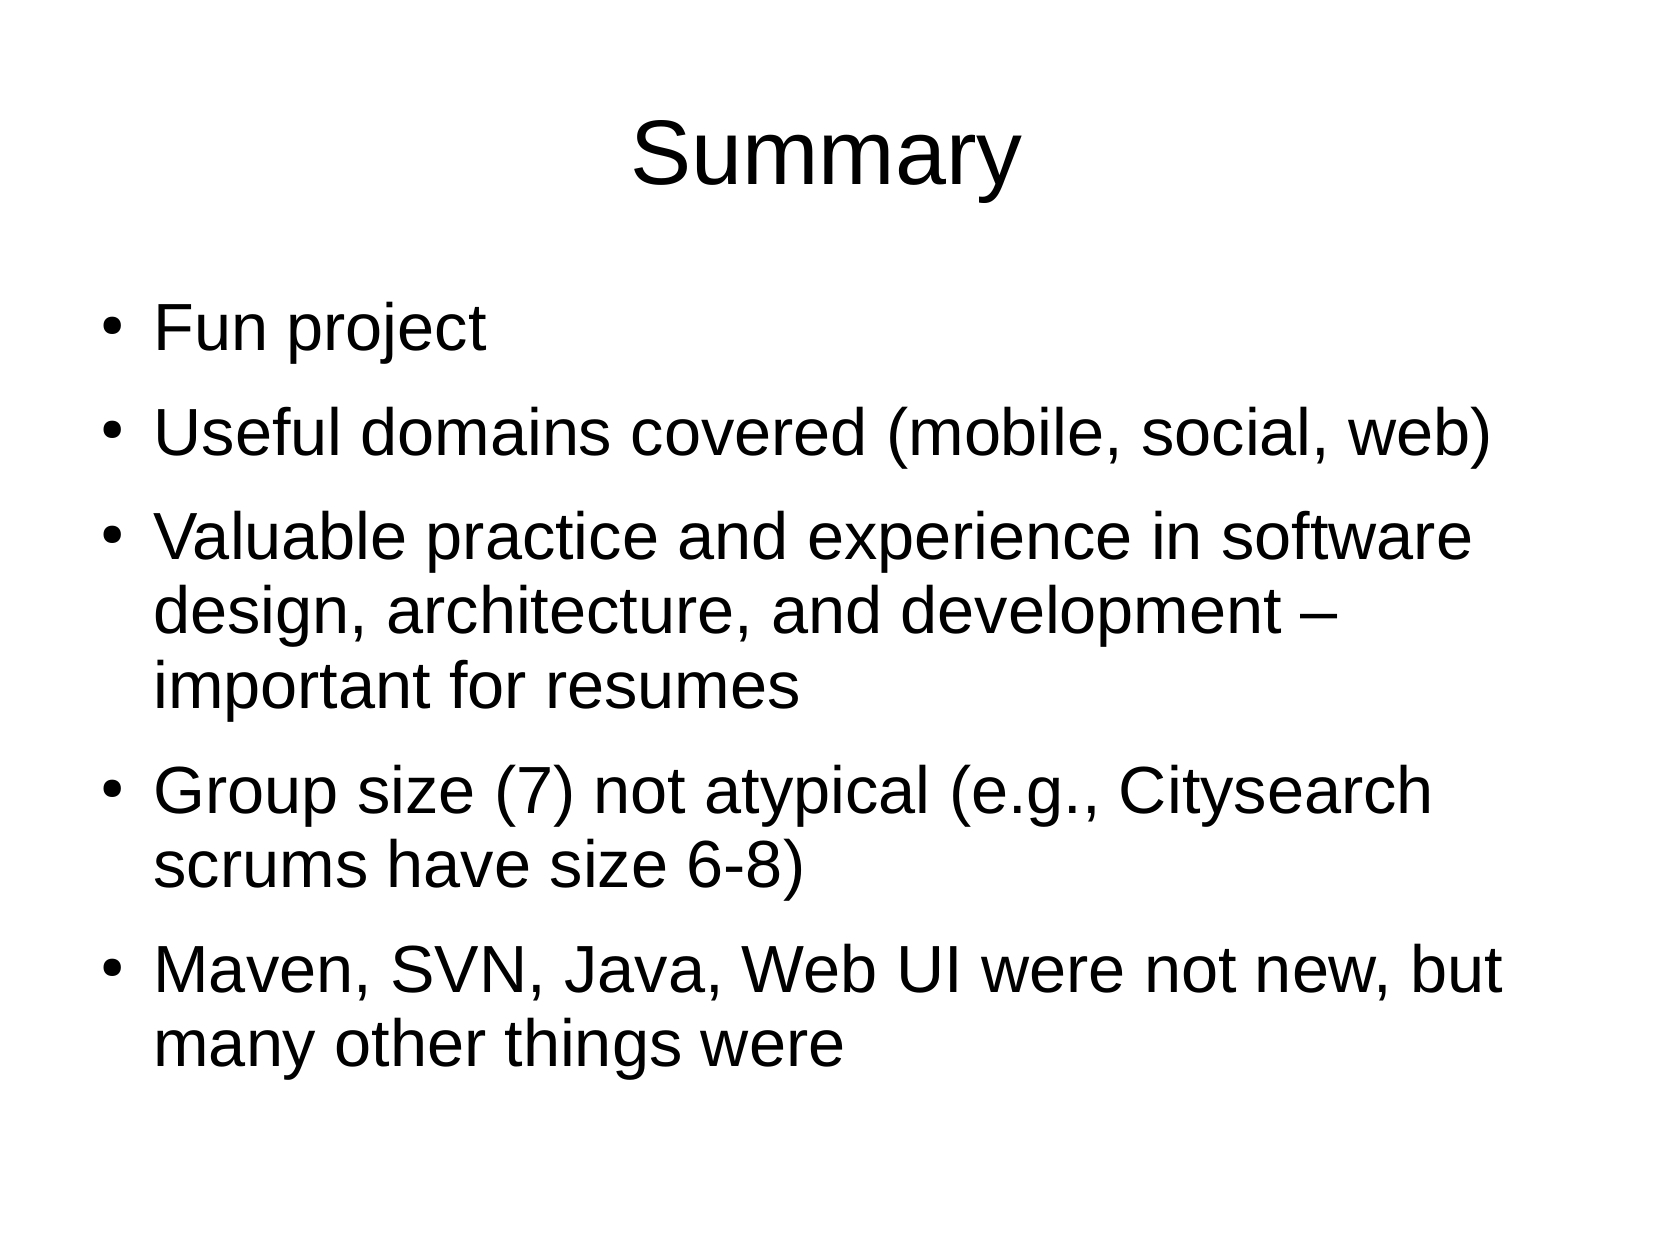

# Summary
Fun project
Useful domains covered (mobile, social, web)
Valuable practice and experience in software design, architecture, and development – important for resumes
Group size (7) not atypical (e.g., Citysearch scrums have size 6-8)
Maven, SVN, Java, Web UI were not new, but many other things were